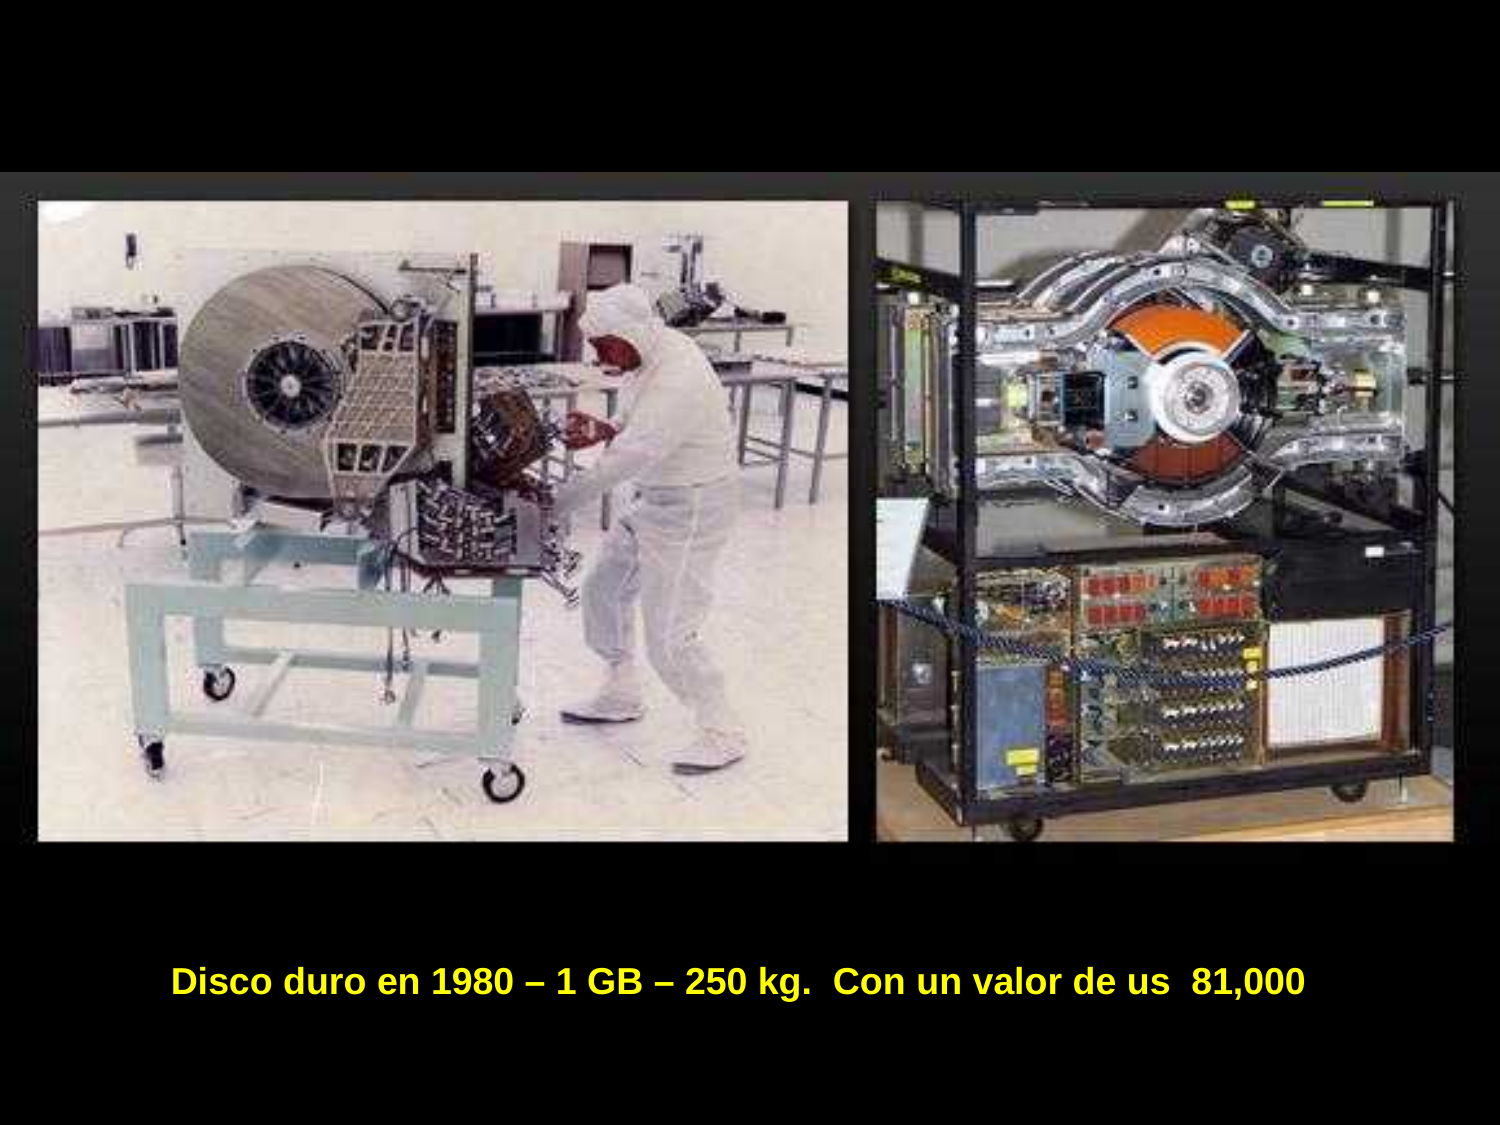

Disco duro en 1980 – 1 GB – 250 kg. Con un valor de us 81,000